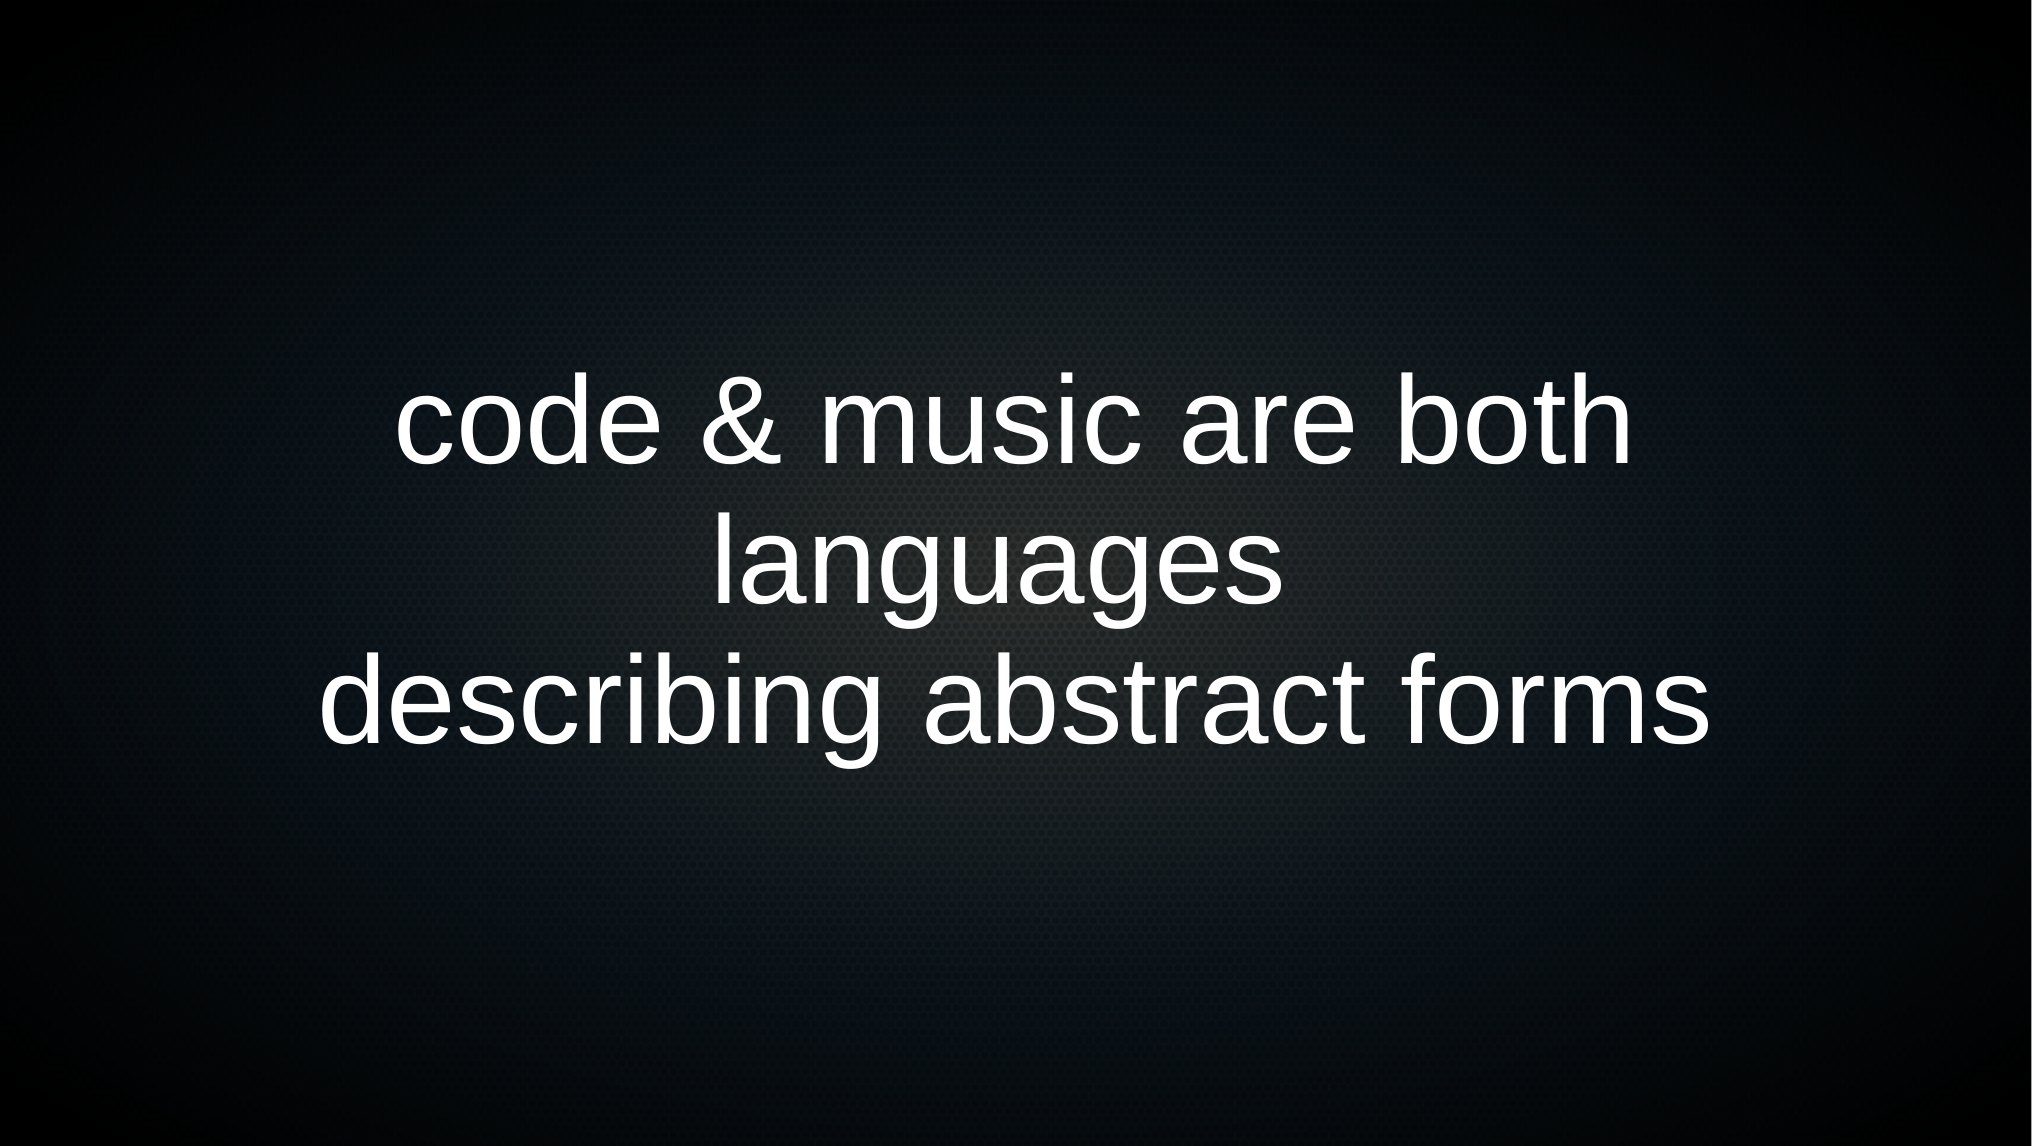

# code & music are both
languages
describing abstract forms